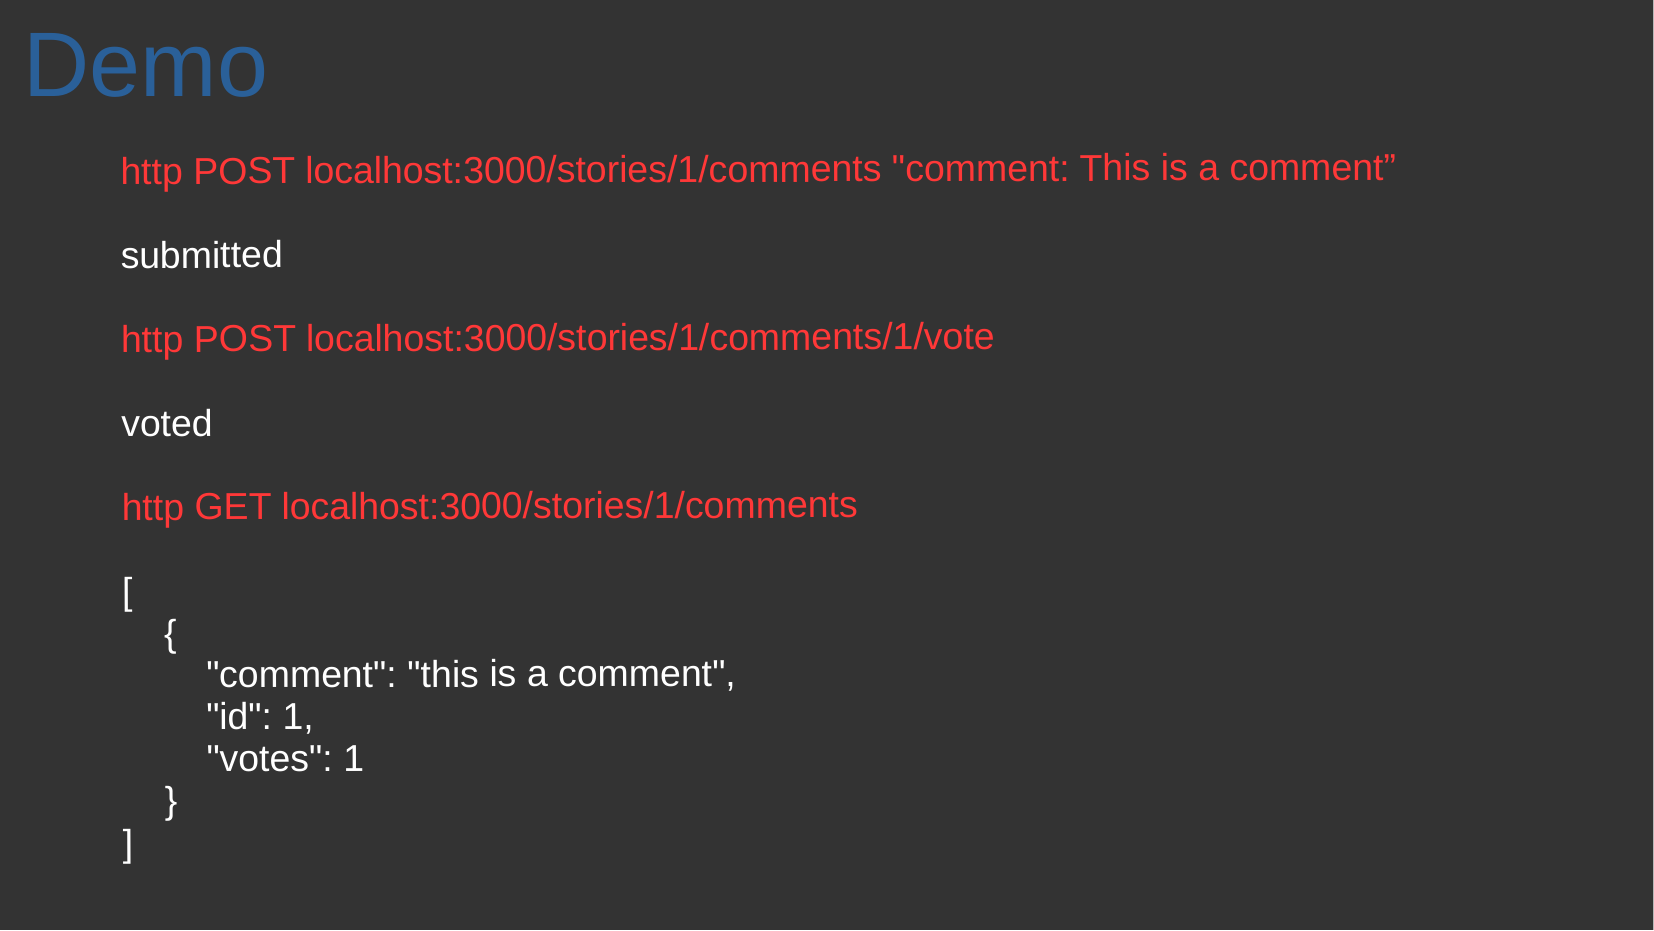

# Demo
http POST localhost:3000/stories/1/comments "comment: This is a comment”
submitted
http POST localhost:3000/stories/1/comments/1/vote
voted
http GET localhost:3000/stories/1/comments
[
 {
 "comment": "this is a comment",
 "id": 1,
 "votes": 1
 }
]